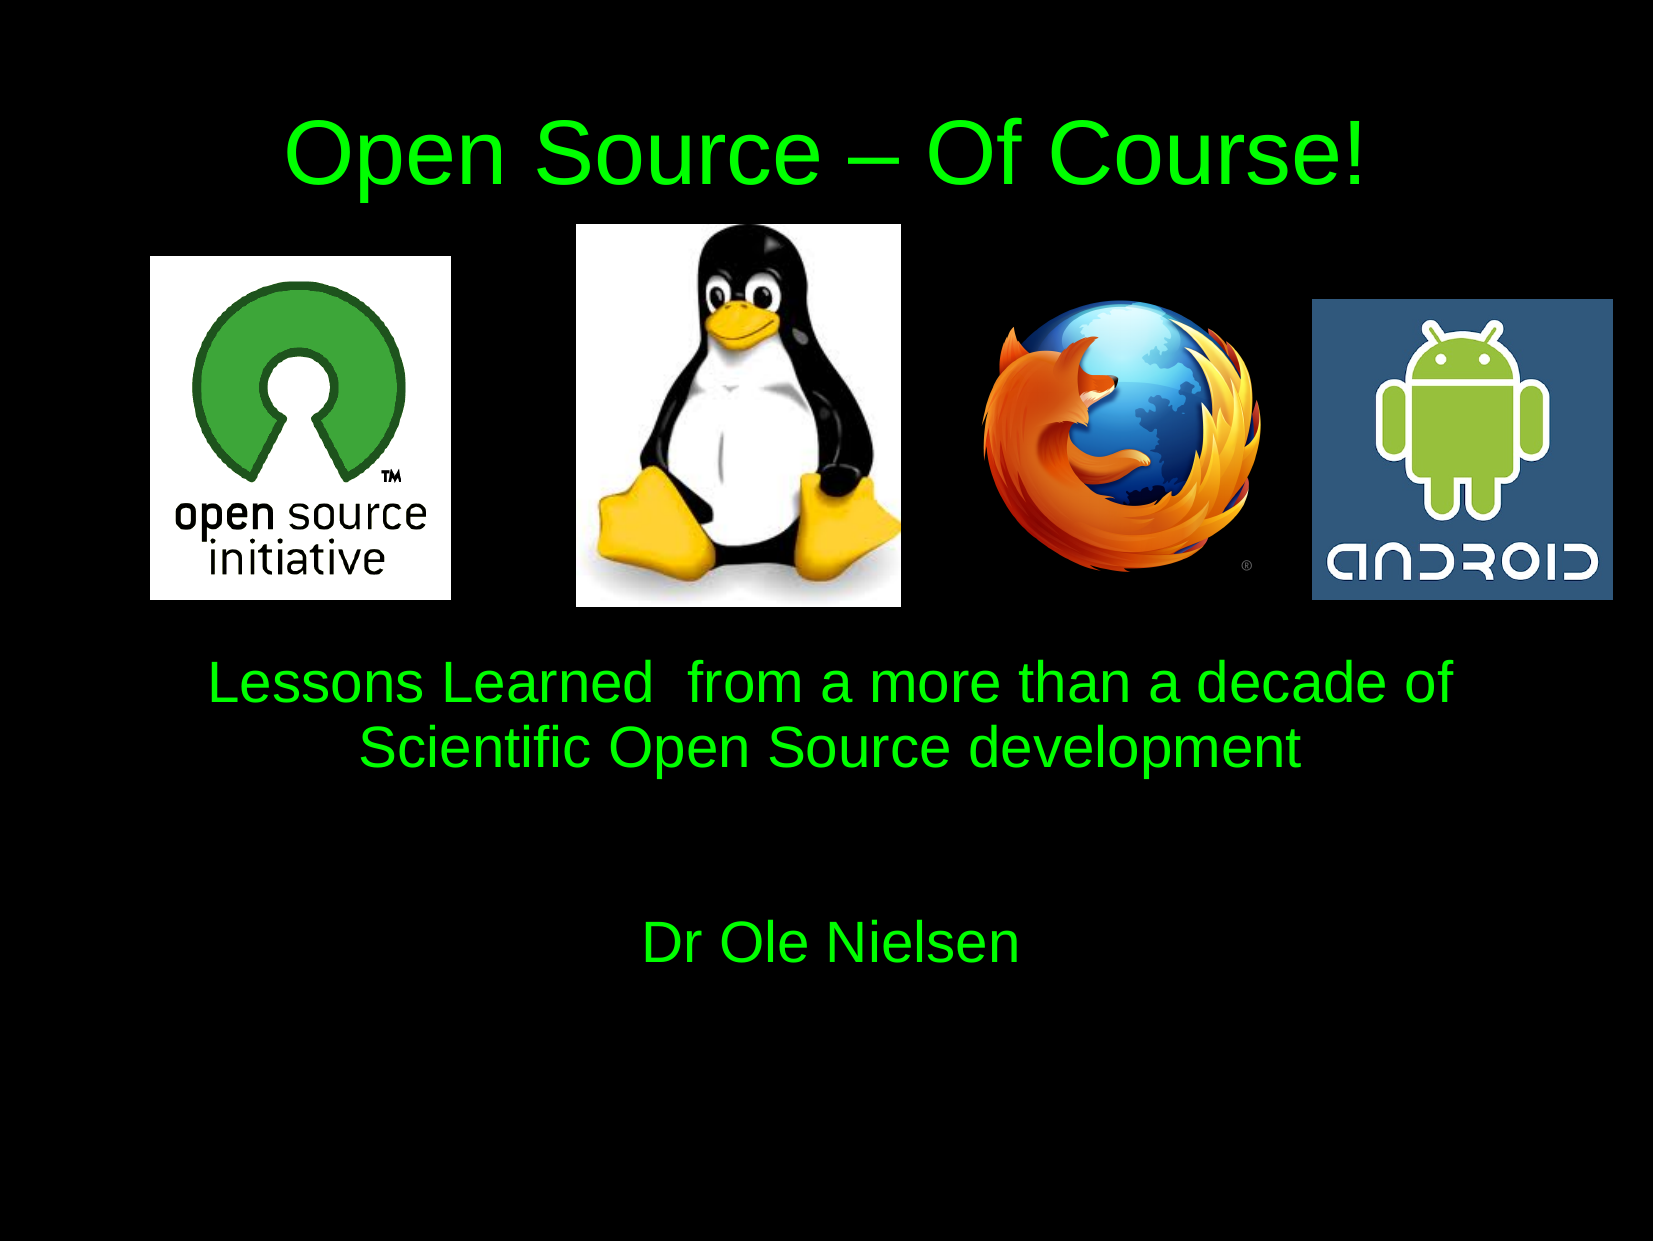

# Open Source – Of Course!
Lessons Learned from a more than a decade of Scientific Open Source development
Dr Ole Nielsen